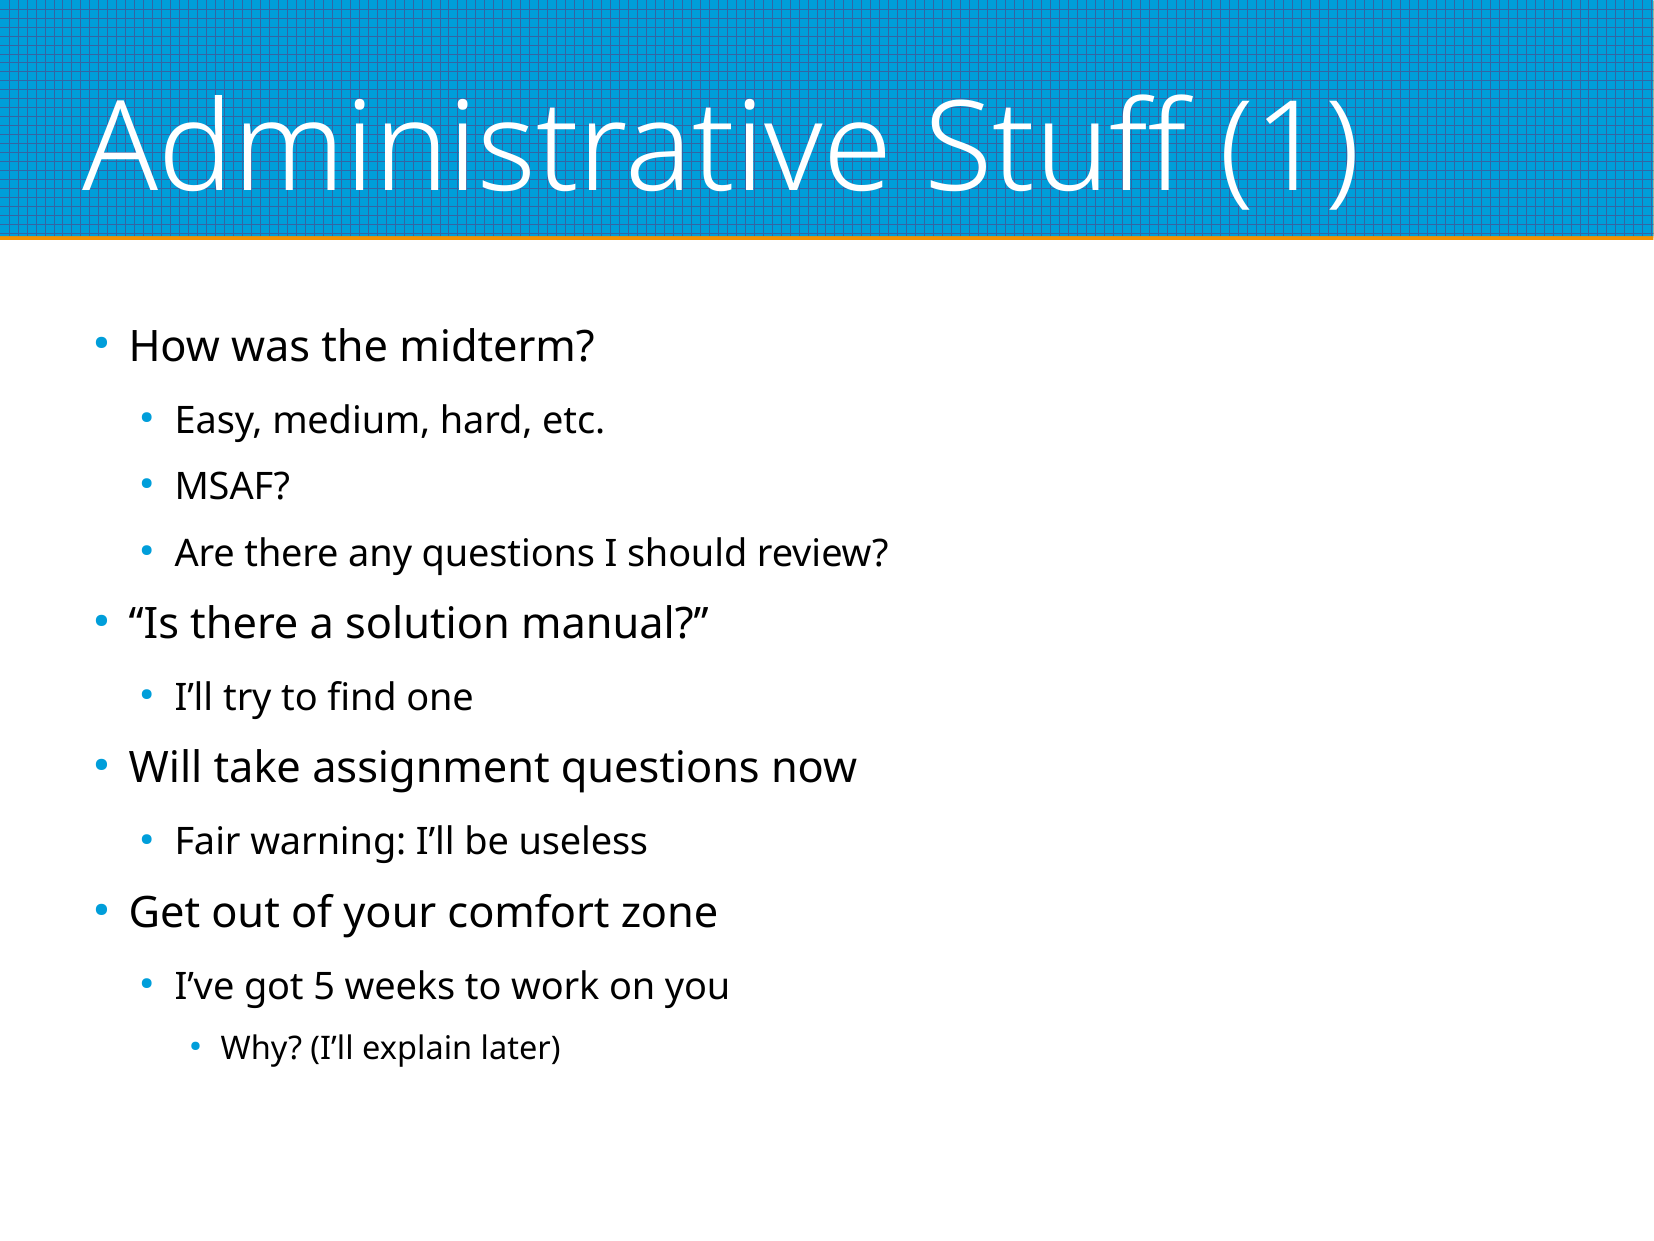

# Administrative Stuff (1)
How was the midterm?
Easy, medium, hard, etc.
MSAF?
Are there any questions I should review?
‘‘Is there a solution manual?’’
I’ll try to find one
Will take assignment questions now
Fair warning: I’ll be useless
Get out of your comfort zone
I’ve got 5 weeks to work on you
Why? (I’ll explain later)